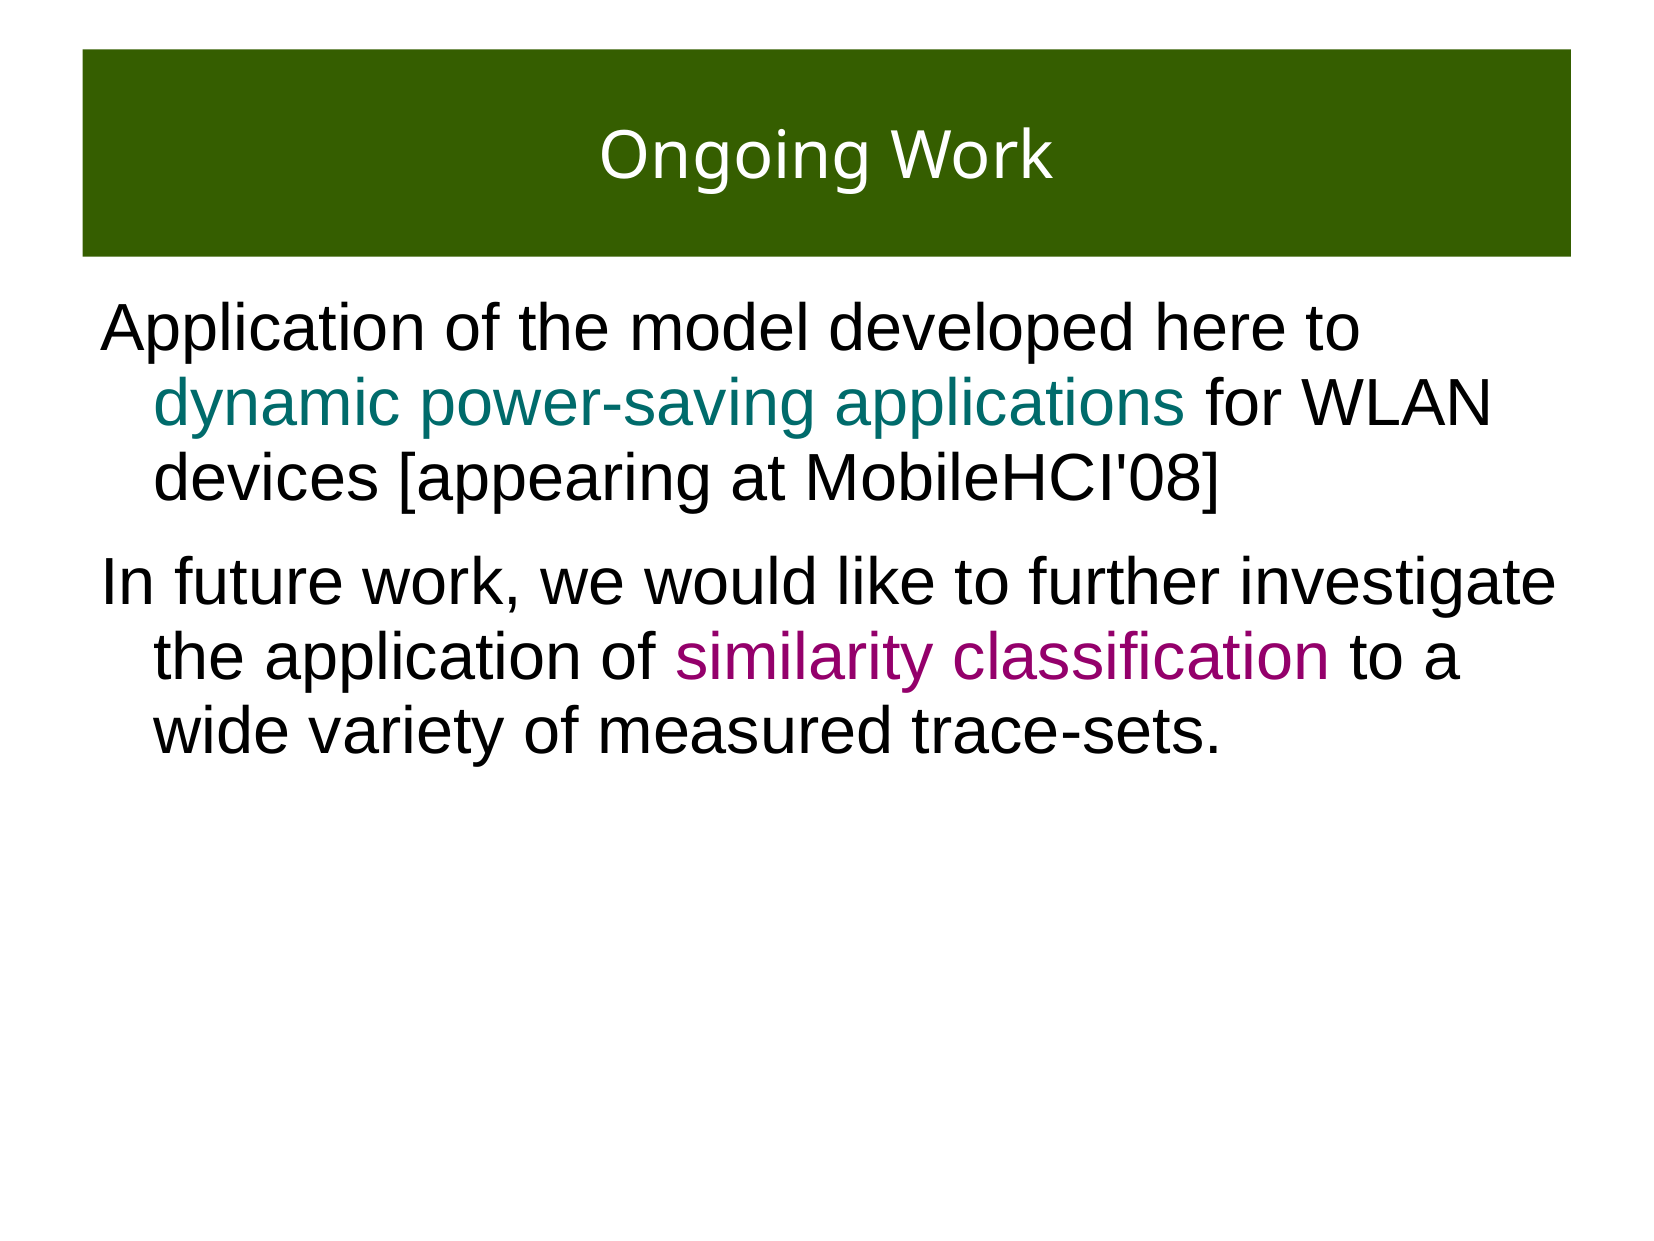

#
Ongoing Work
Application of the model developed here to dynamic power-saving applications for WLAN devices [appearing at MobileHCI'08]
In future work, we would like to further investigate the application of similarity classification to a wide variety of measured trace-sets.